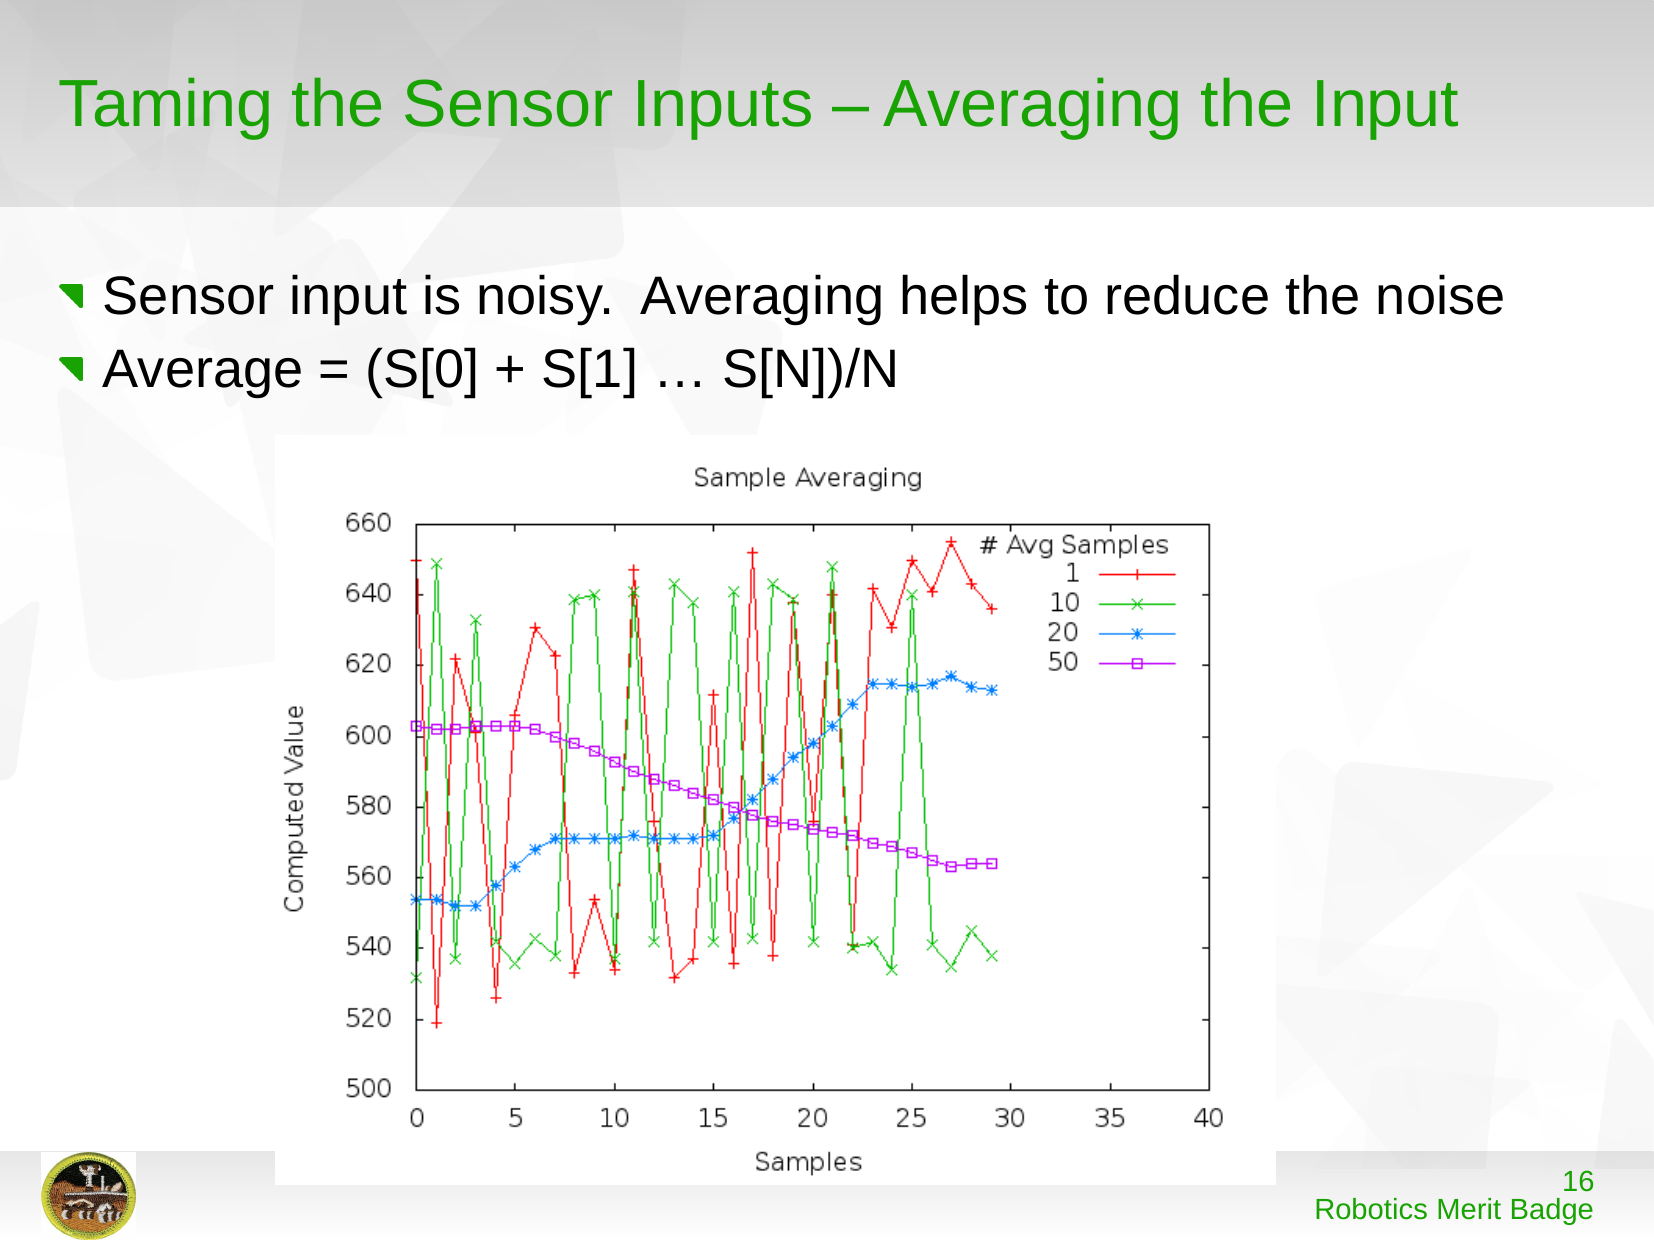

# Taming the Sensor Inputs – Averaging the Input
Sensor input is noisy. Averaging helps to reduce the noise
Average = (S[0] + S[1] … S[N])/N
16
Robotics Merit Badge